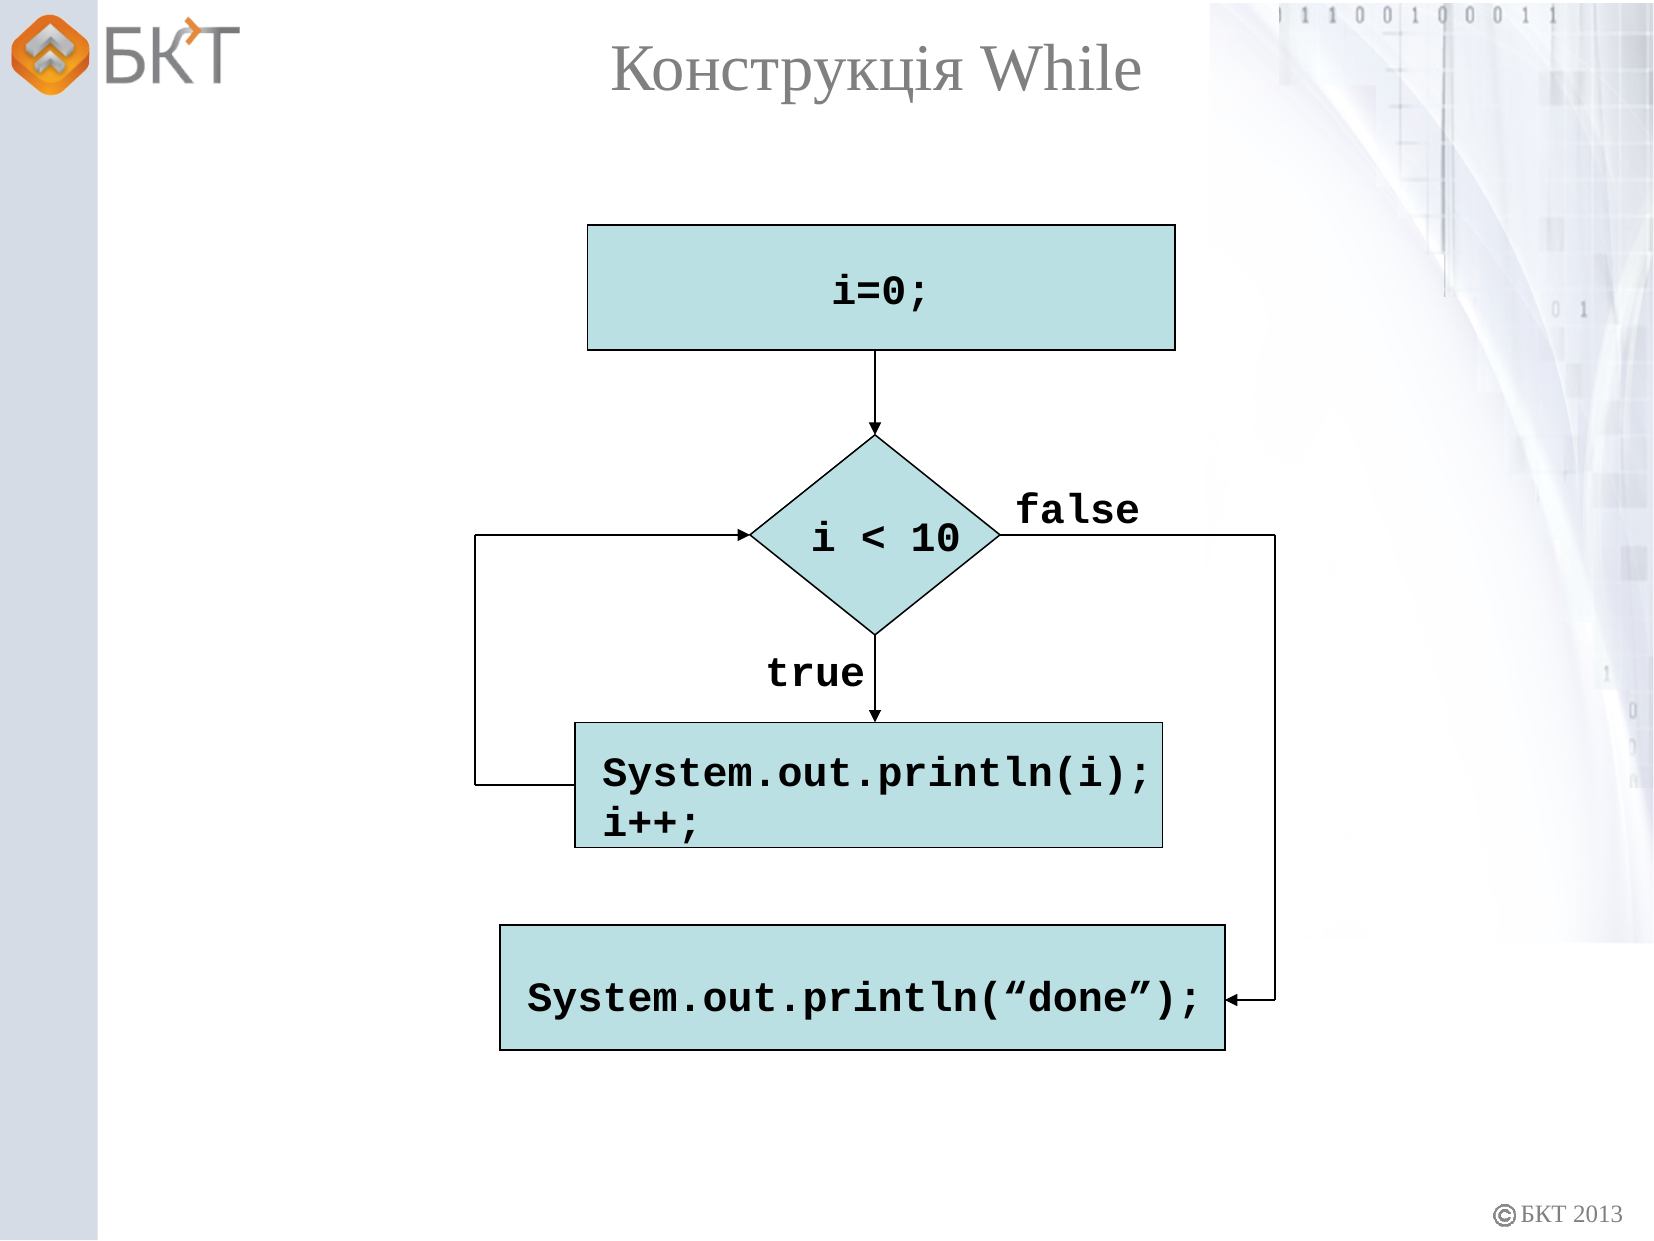

Конструкція While
i=0;
false
i < 10
true
System.out.println(i);
i++;
System.out.println(“done”);
БКТ 2013